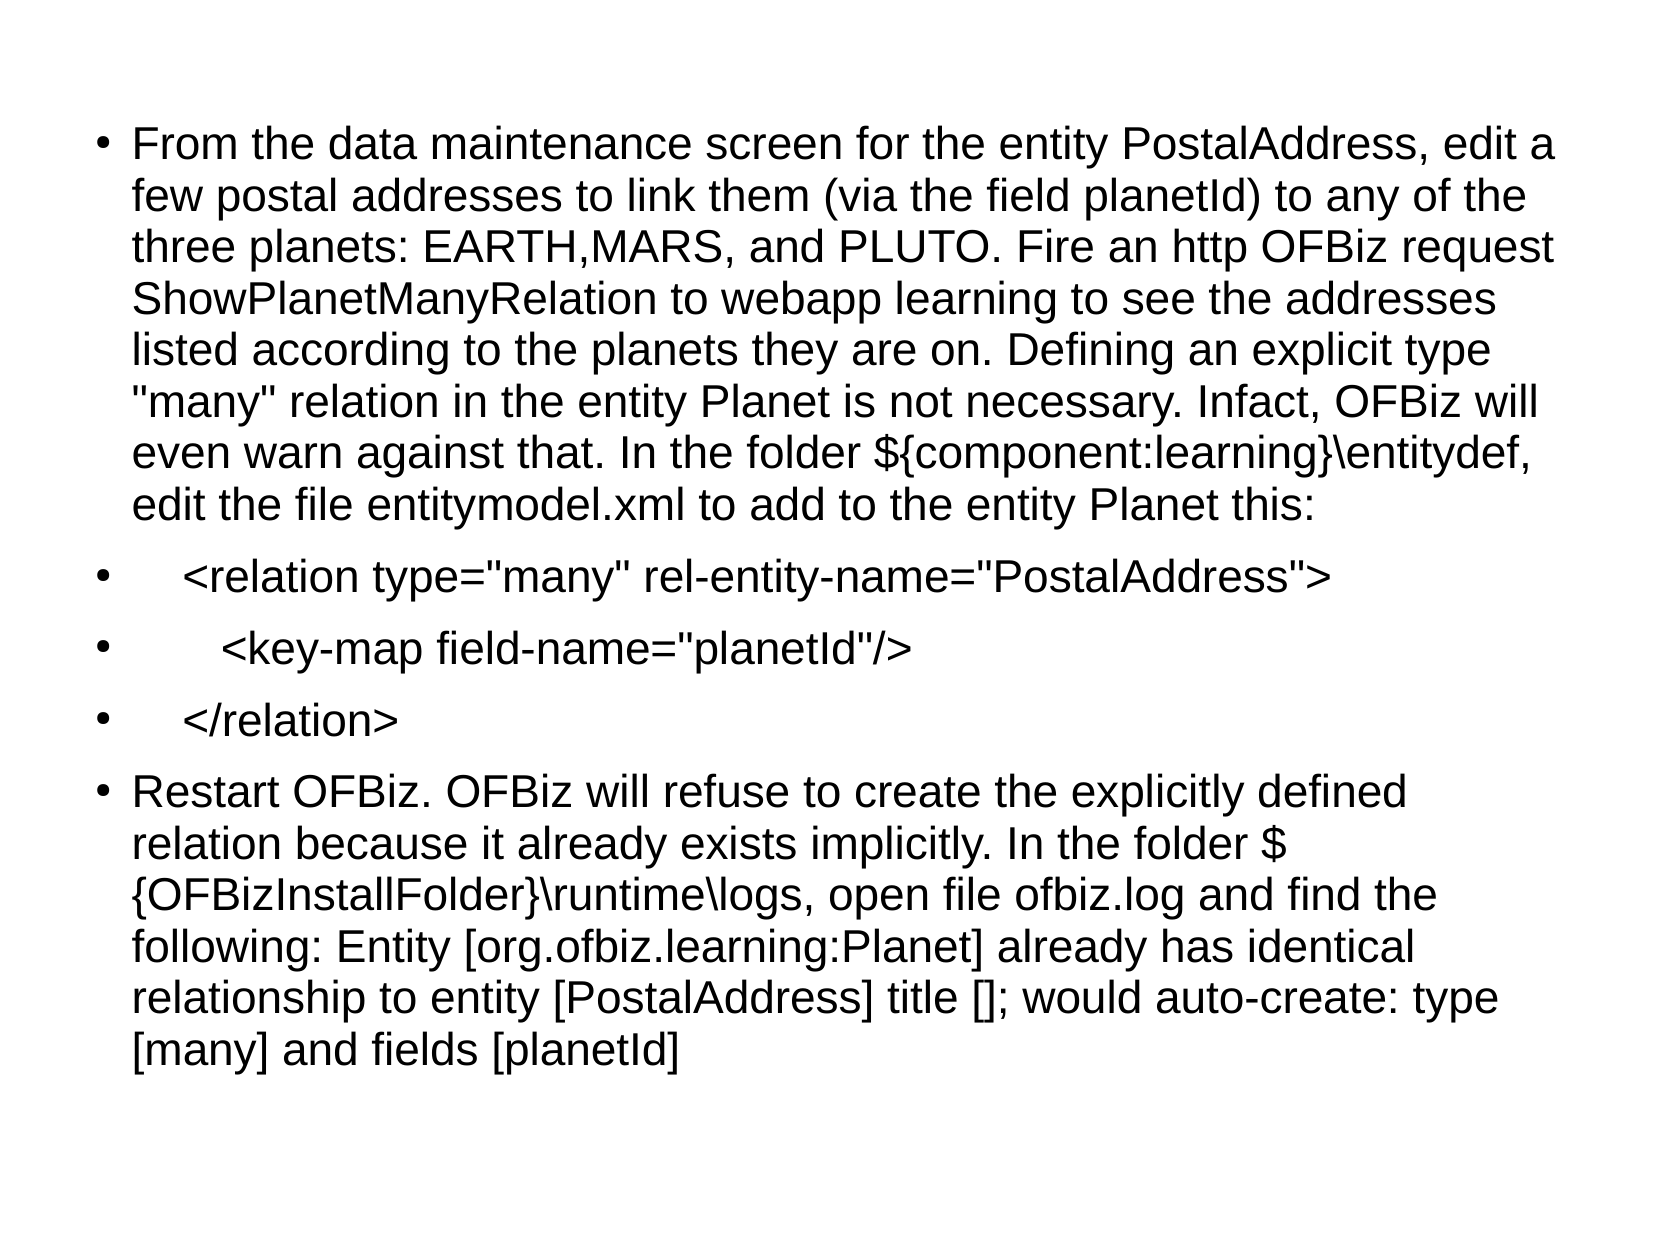

#
From the data maintenance screen for the entity PostalAddress, edit a few postal addresses to link them (via the field planetId) to any of the three planets: EARTH,MARS, and PLUTO. Fire an http OFBiz request ShowPlanetManyRelation to webapp learning to see the addresses listed according to the planets they are on. Defining an explicit type "many" relation in the entity Planet is not necessary. Infact, OFBiz will even warn against that. In the folder ${component:learning}\entitydef, edit the file entitymodel.xml to add to the entity Planet this:
 <relation type="many" rel-entity-name="PostalAddress">
 <key-map field-name="planetId"/>
 </relation>
Restart OFBiz. OFBiz will refuse to create the explicitly defined relation because it already exists implicitly. In the folder ${OFBizInstallFolder}\runtime\logs, open file ofbiz.log and find the following: Entity [org.ofbiz.learning:Planet] already has identical relationship to entity [PostalAddress] title []; would auto-create: type [many] and fields [planetId]